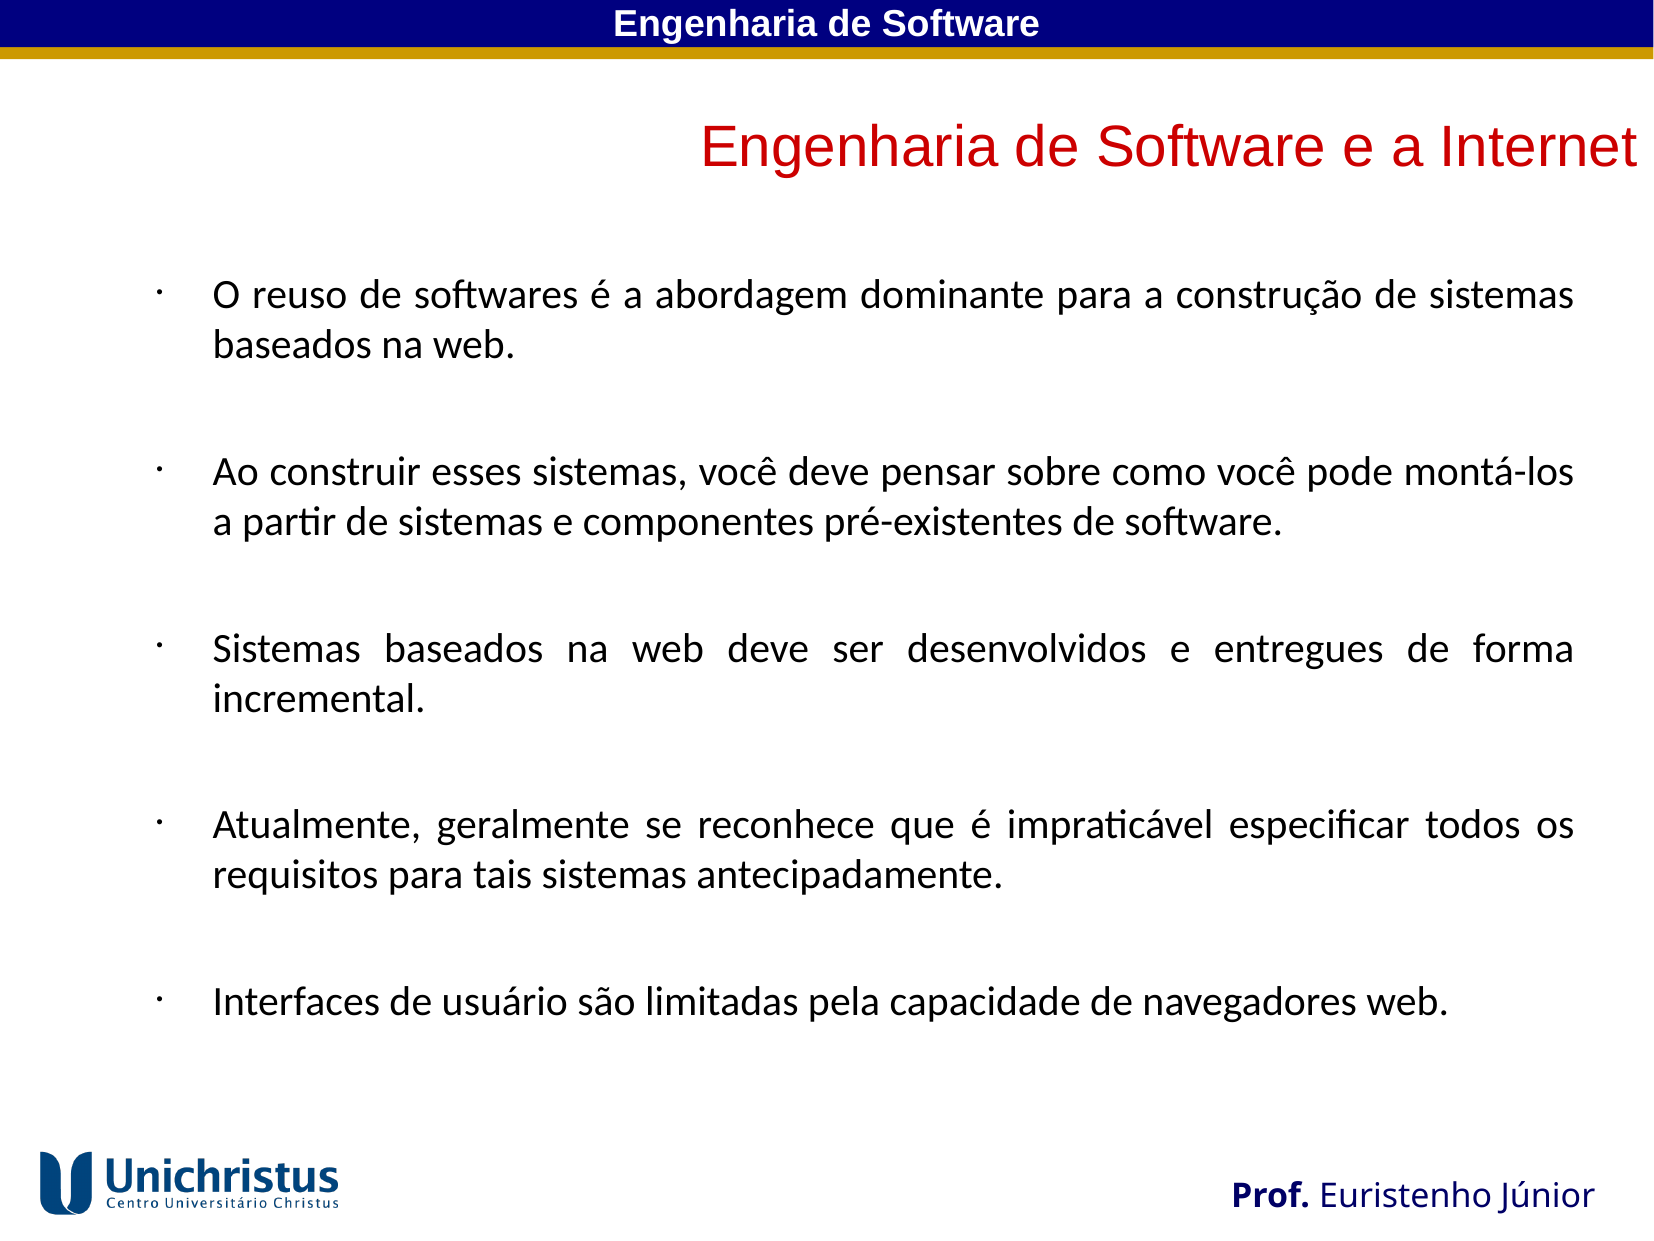

Engenharia de Software
Engenharia de Software e a Internet
# O reuso de softwares é a abordagem dominante para a construção de sistemas baseados na web.
Ao construir esses sistemas, você deve pensar sobre como você pode montá-los a partir de sistemas e componentes pré-existentes de software.
Sistemas baseados na web deve ser desenvolvidos e entregues de forma incremental.
Atualmente, geralmente se reconhece que é impraticável especificar todos os requisitos para tais sistemas antecipadamente.
Interfaces de usuário são limitadas pela capacidade de navegadores web.
Prof. Euristenho Júnior